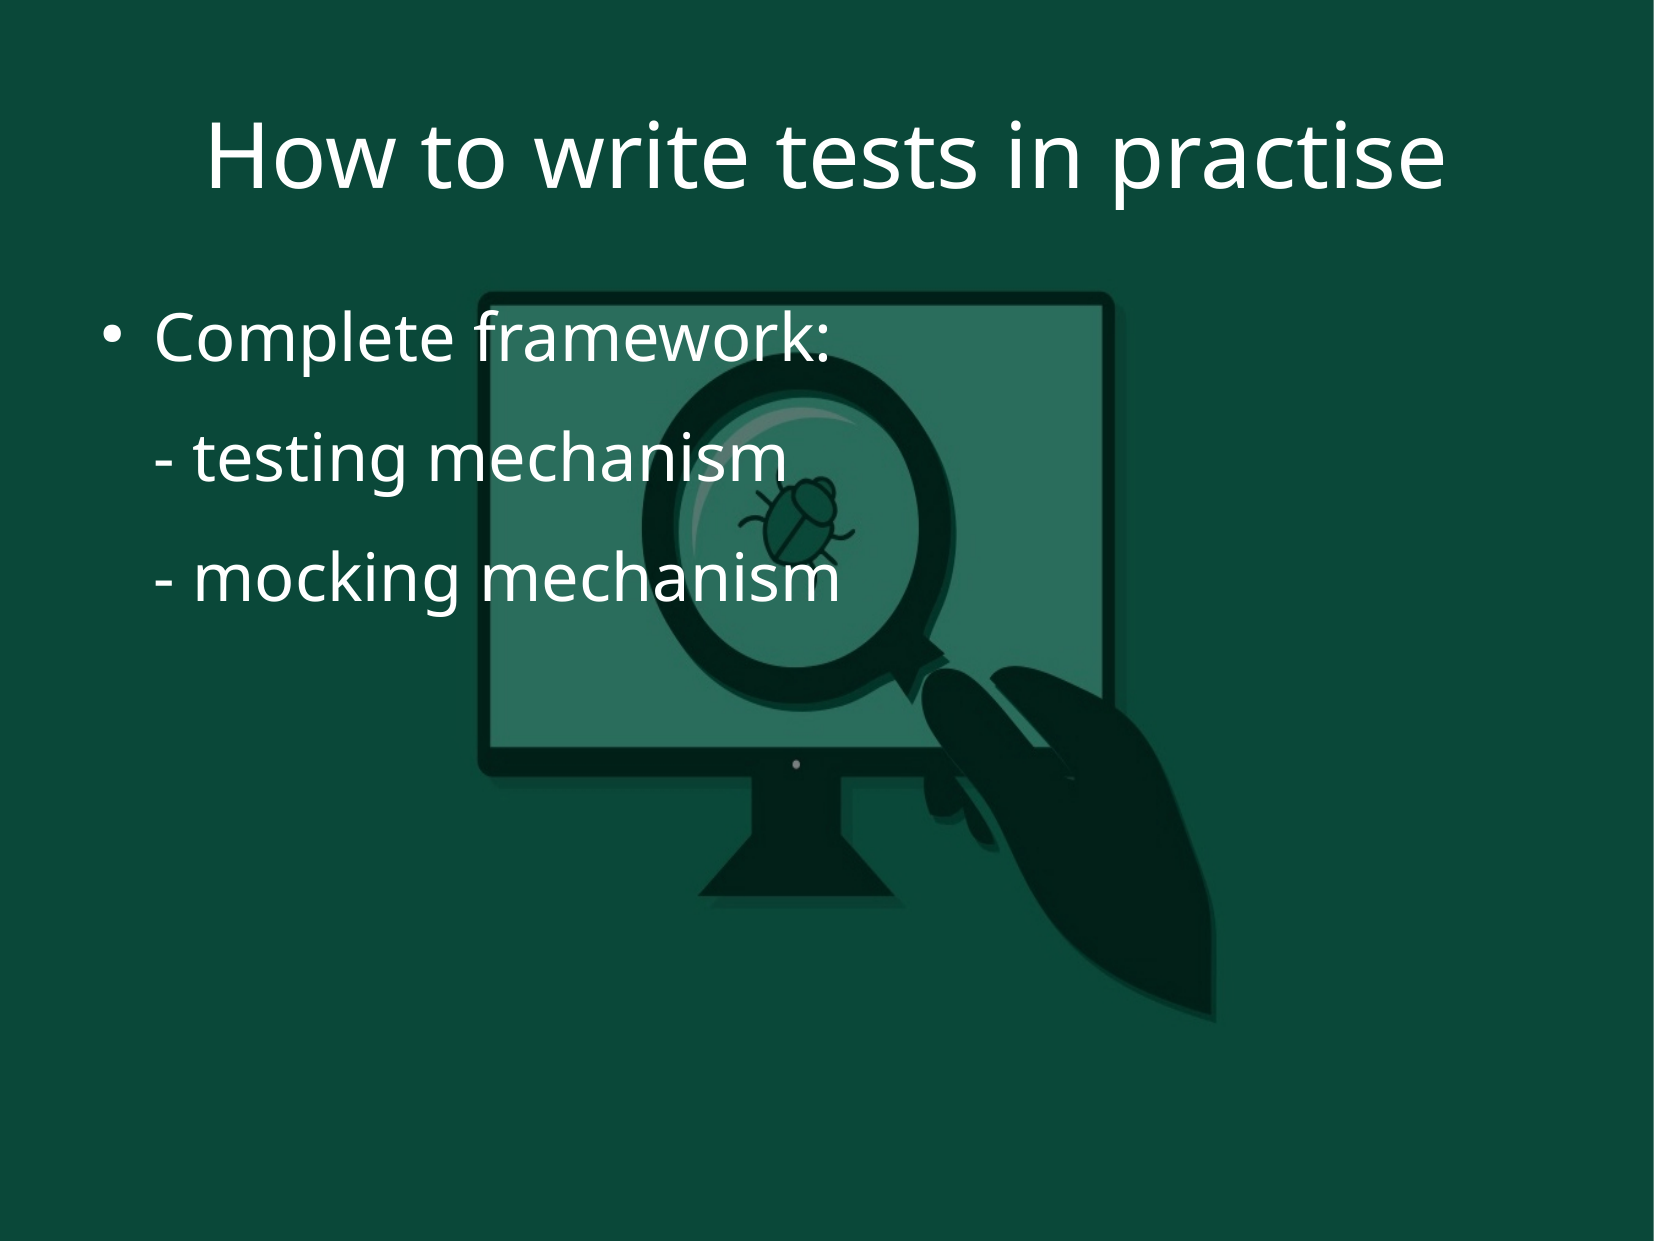

# How to write tests in practise
Complete framework:
- testing mechanism
- mocking mechanism